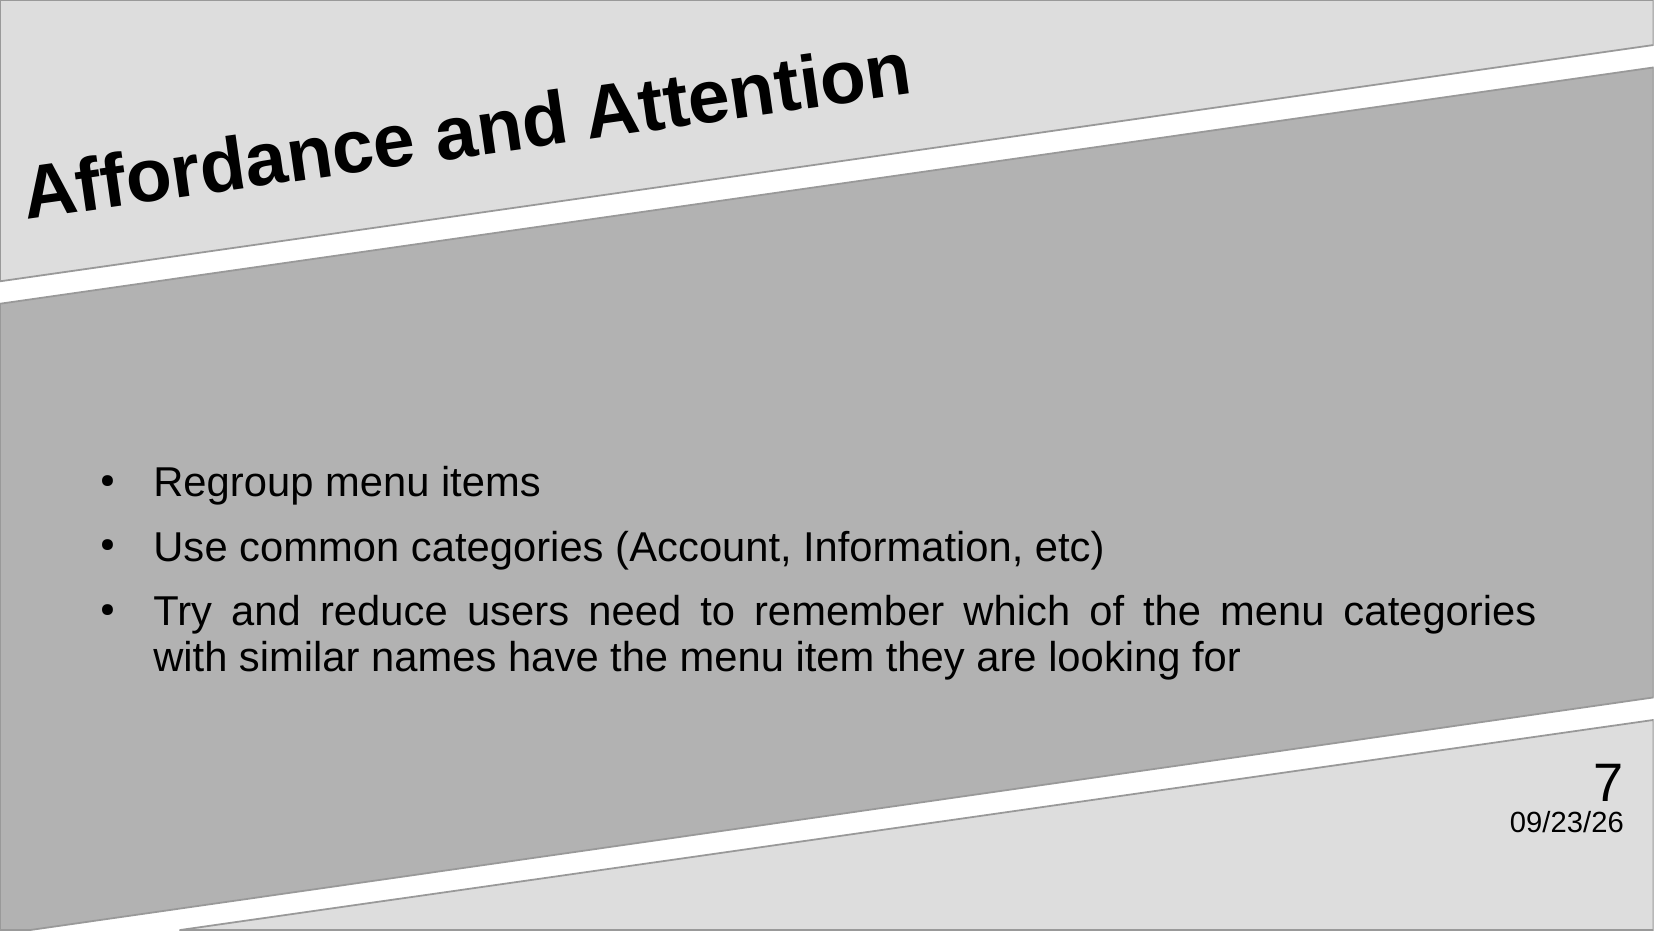

# Affordance and Attention
Regroup menu items
Use common categories (Account, Information, etc)
Try and reduce users need to remember which of the menu categories with similar names have the menu item they are looking for
7